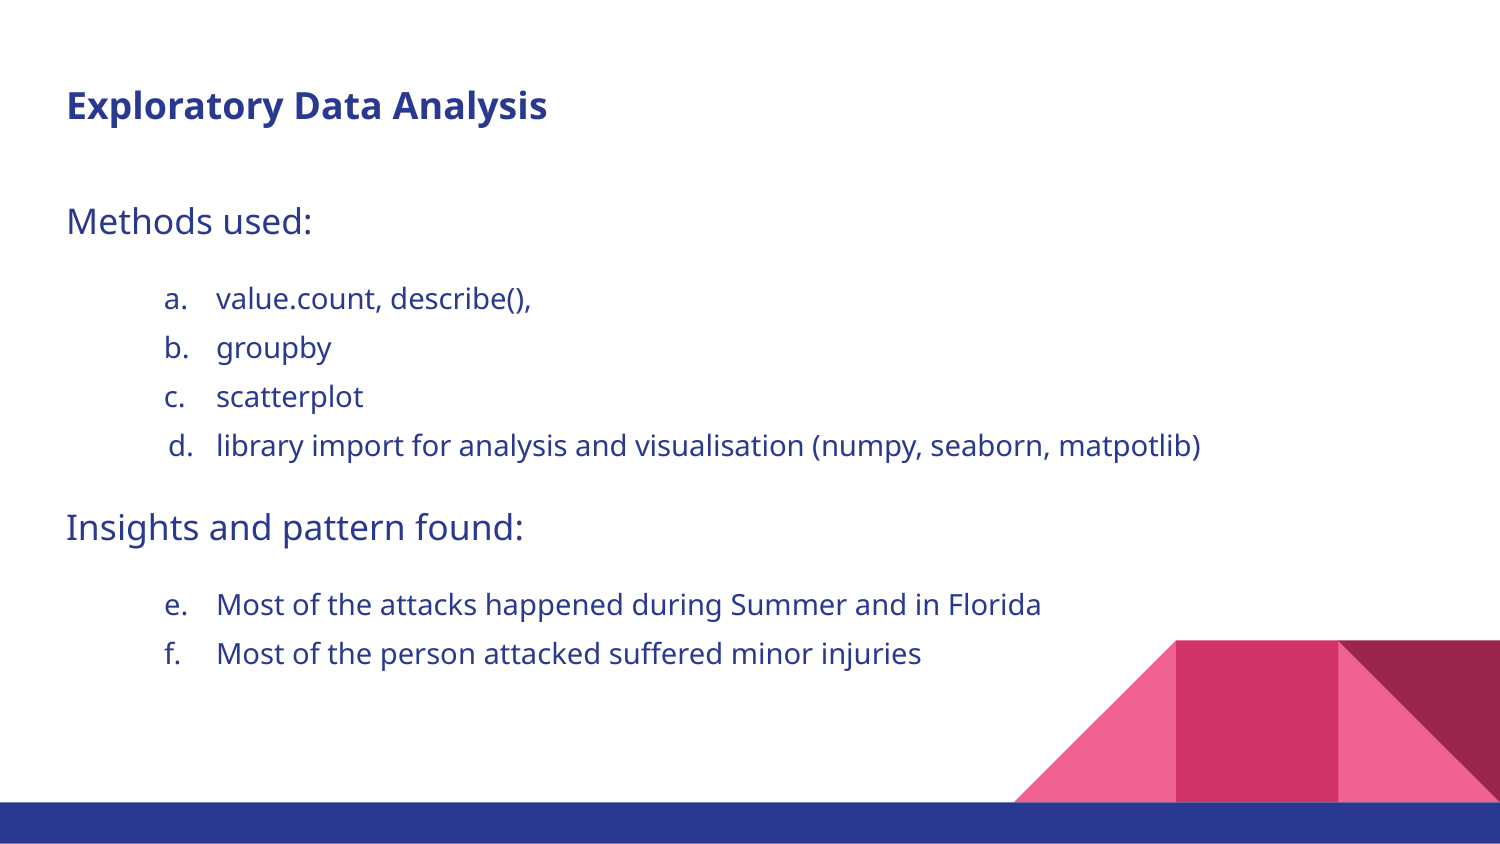

# Exploratory Data Analysis
Methods used:
value.count, describe(),
groupby
scatterplot
library import for analysis and visualisation (numpy, seaborn, matpotlib)
Insights and pattern found:
Most of the attacks happened during Summer and in Florida
Most of the person attacked suffered minor injuries